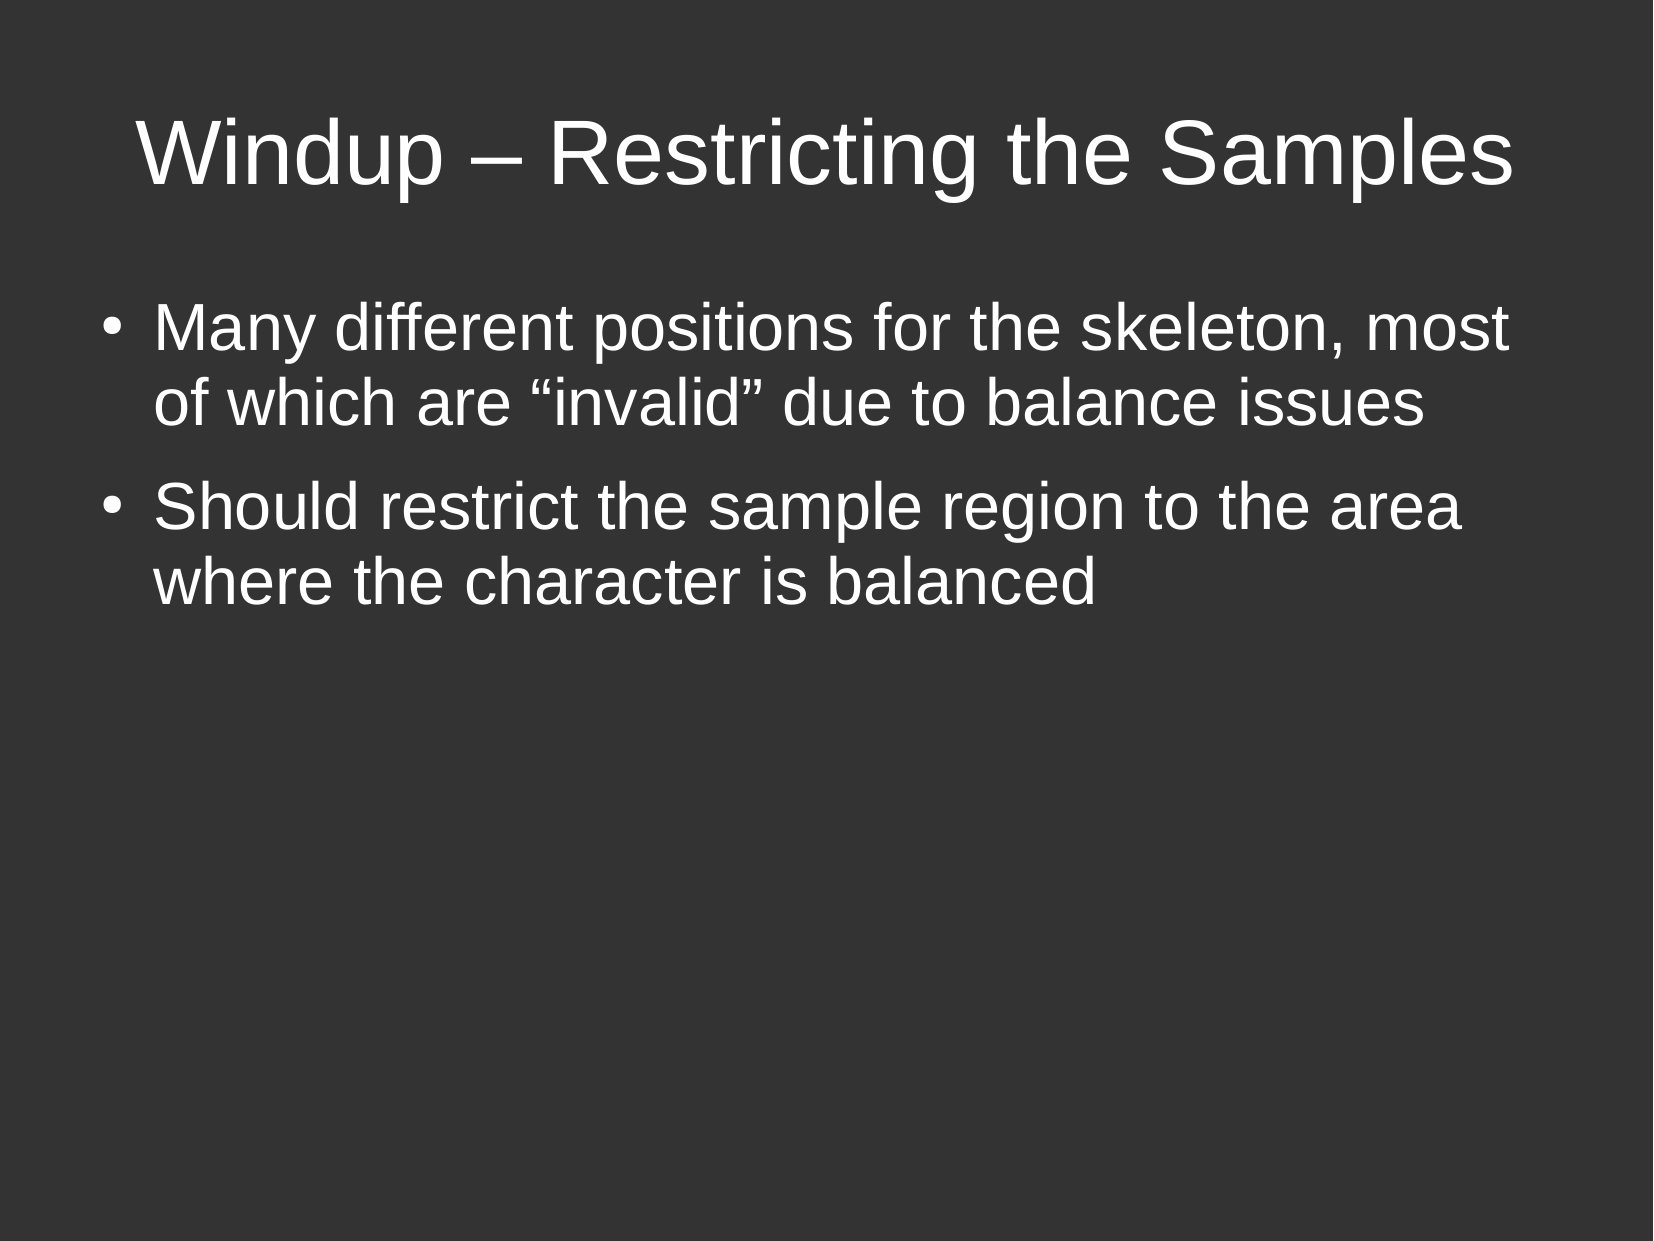

# Windup – Restricting the Samples
Many different positions for the skeleton, most of which are “invalid” due to balance issues
Should restrict the sample region to the area where the character is balanced